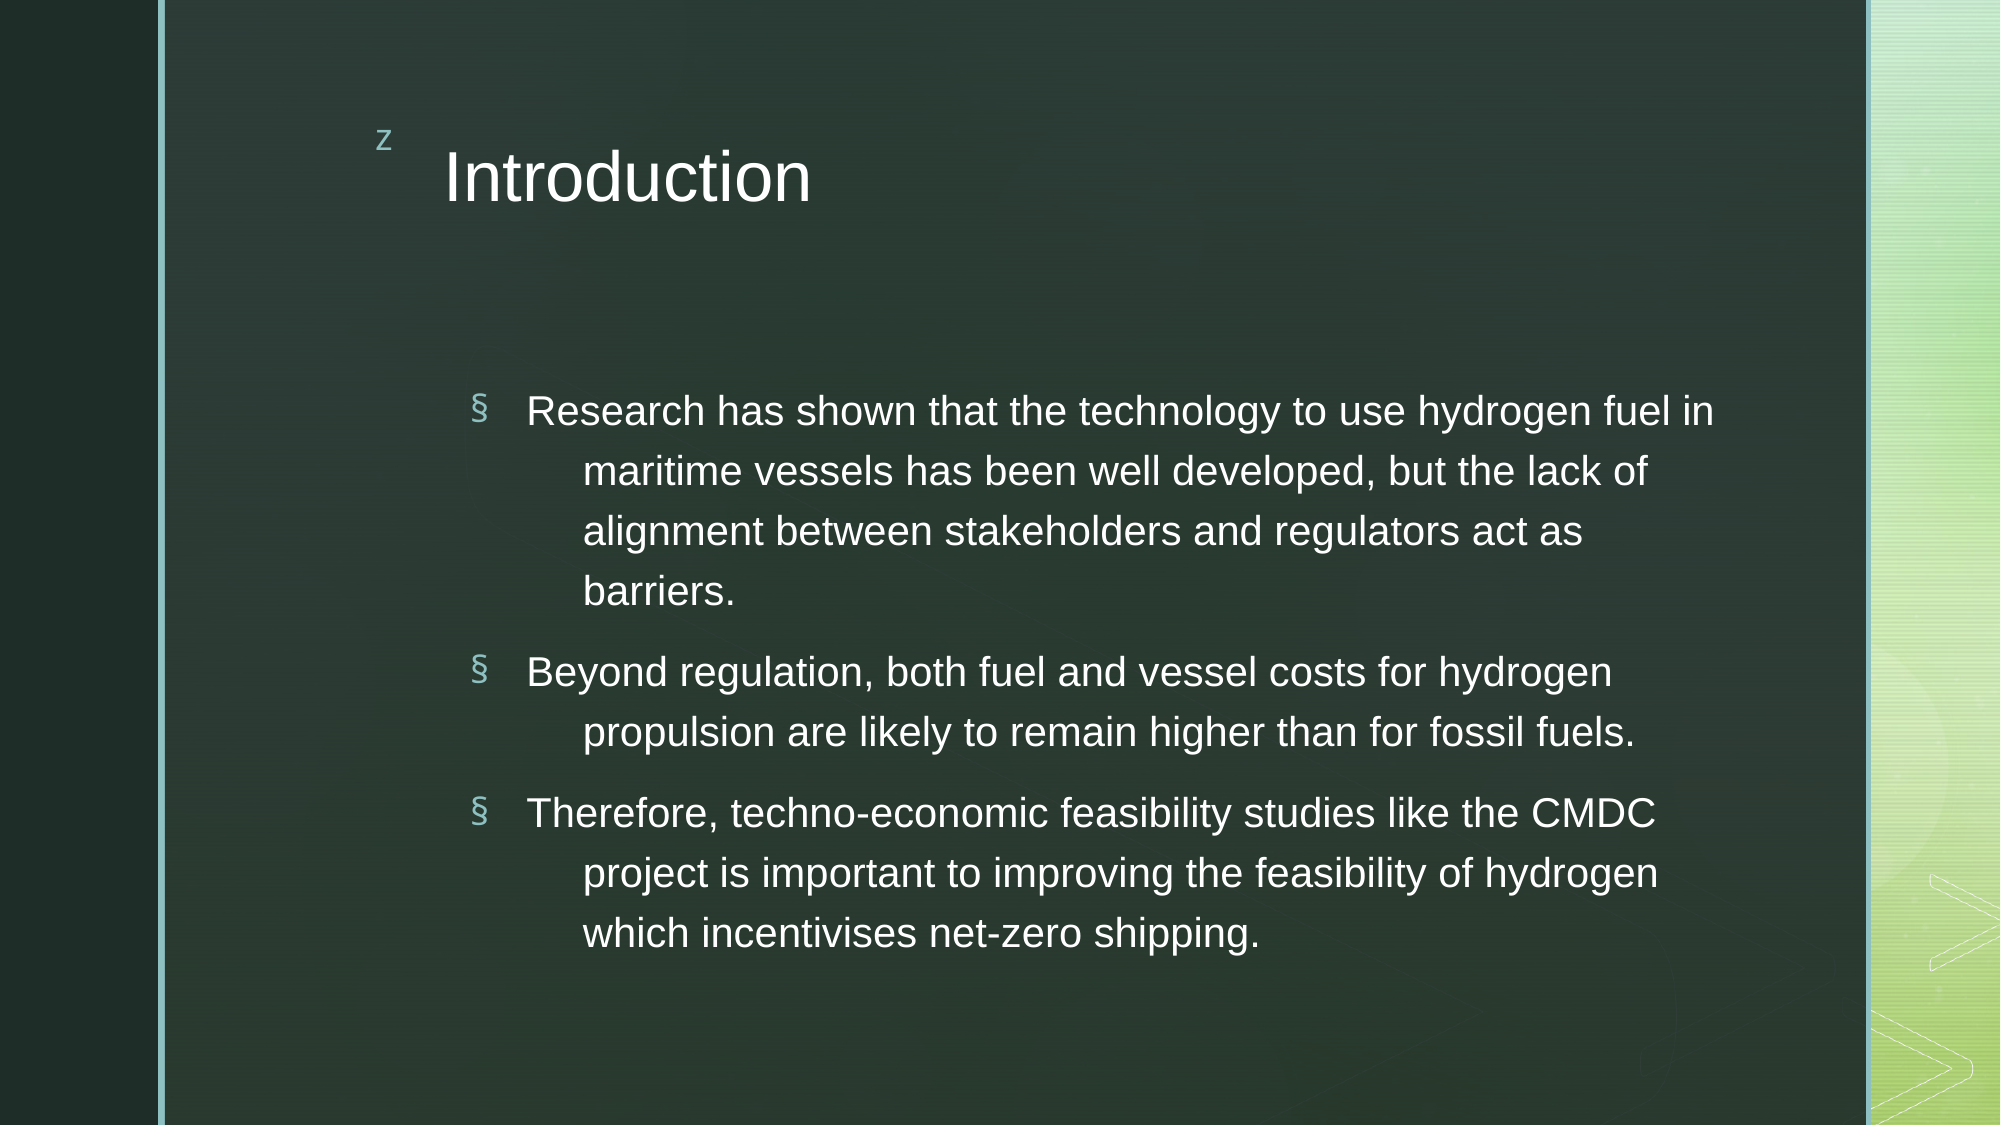

# Introduction
Research has shown that the technology to use hydrogen fuel in maritime vessels has been well developed, but the lack of alignment between stakeholders and regulators act as barriers.
Beyond regulation, both fuel and vessel costs for hydrogen propulsion are likely to remain higher than for fossil fuels.
Therefore, techno-economic feasibility studies like the CMDC project is important to improving the feasibility of hydrogen which incentivises net-zero shipping.